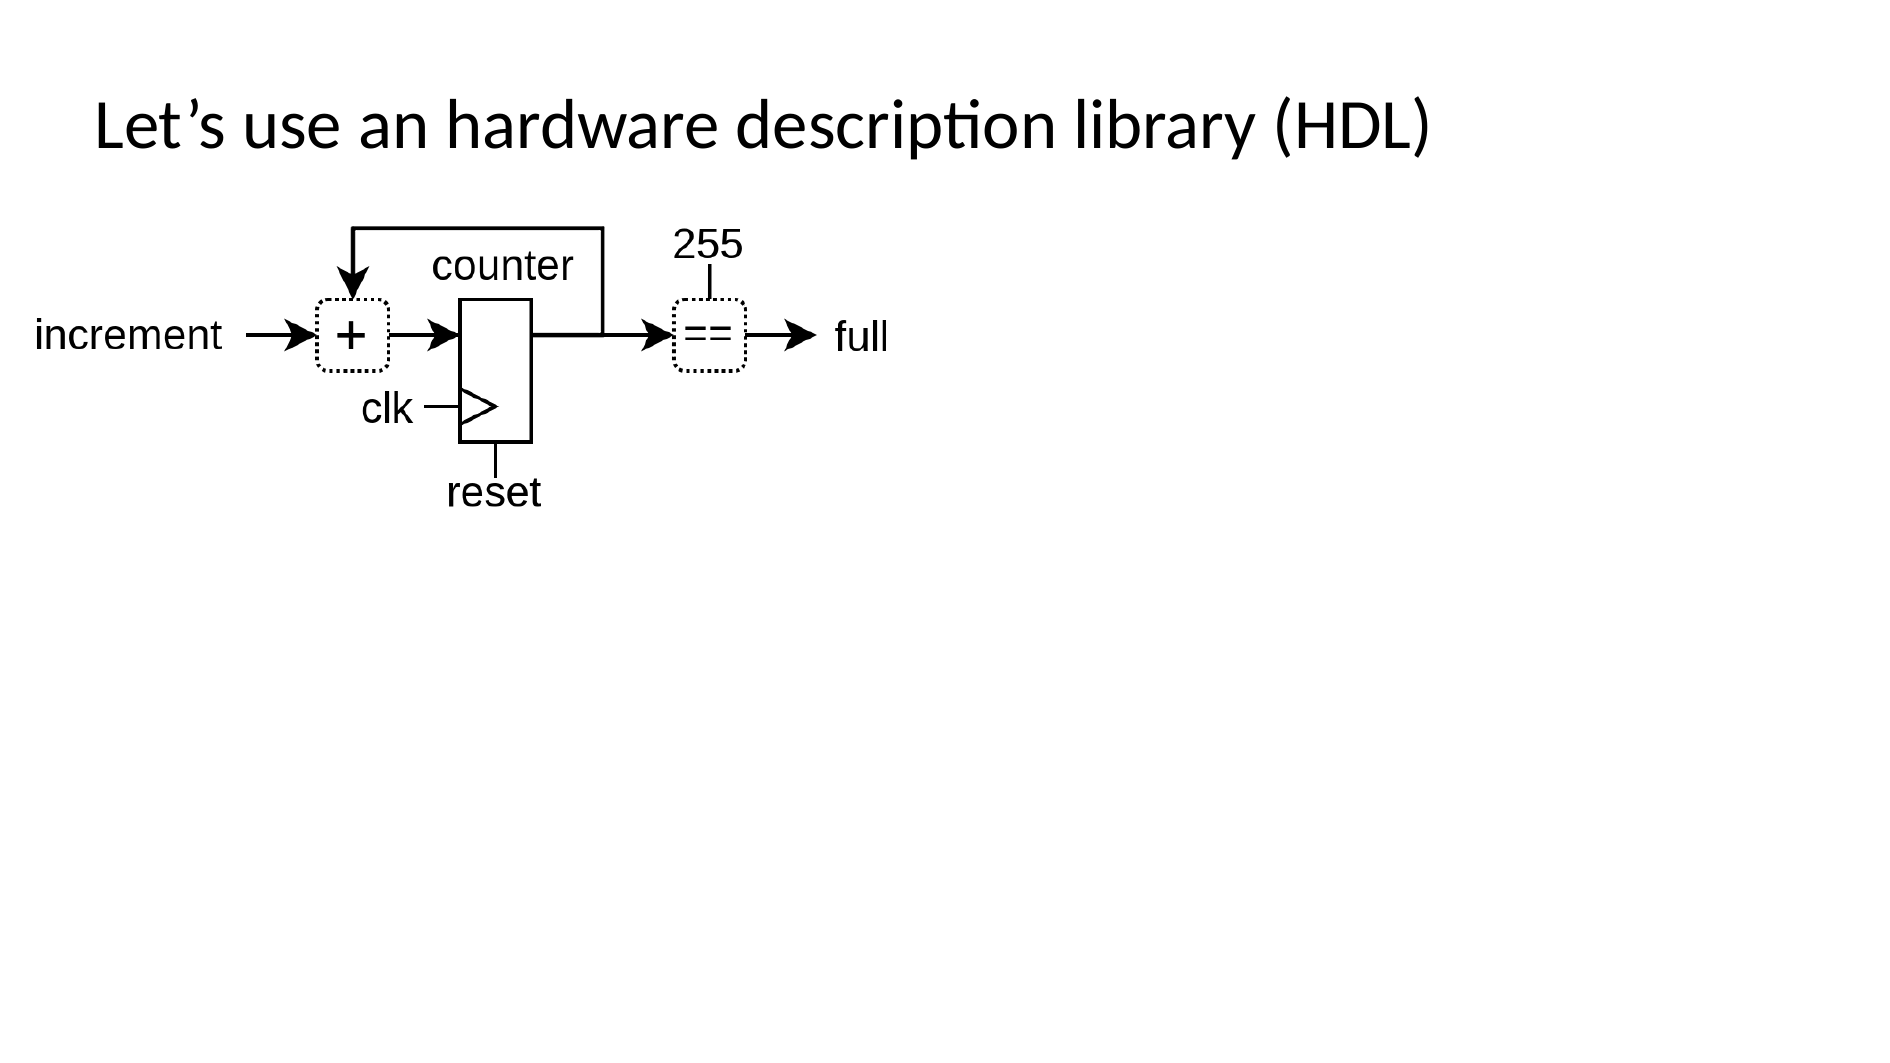

# Let’s use an hardware description library (HDL)